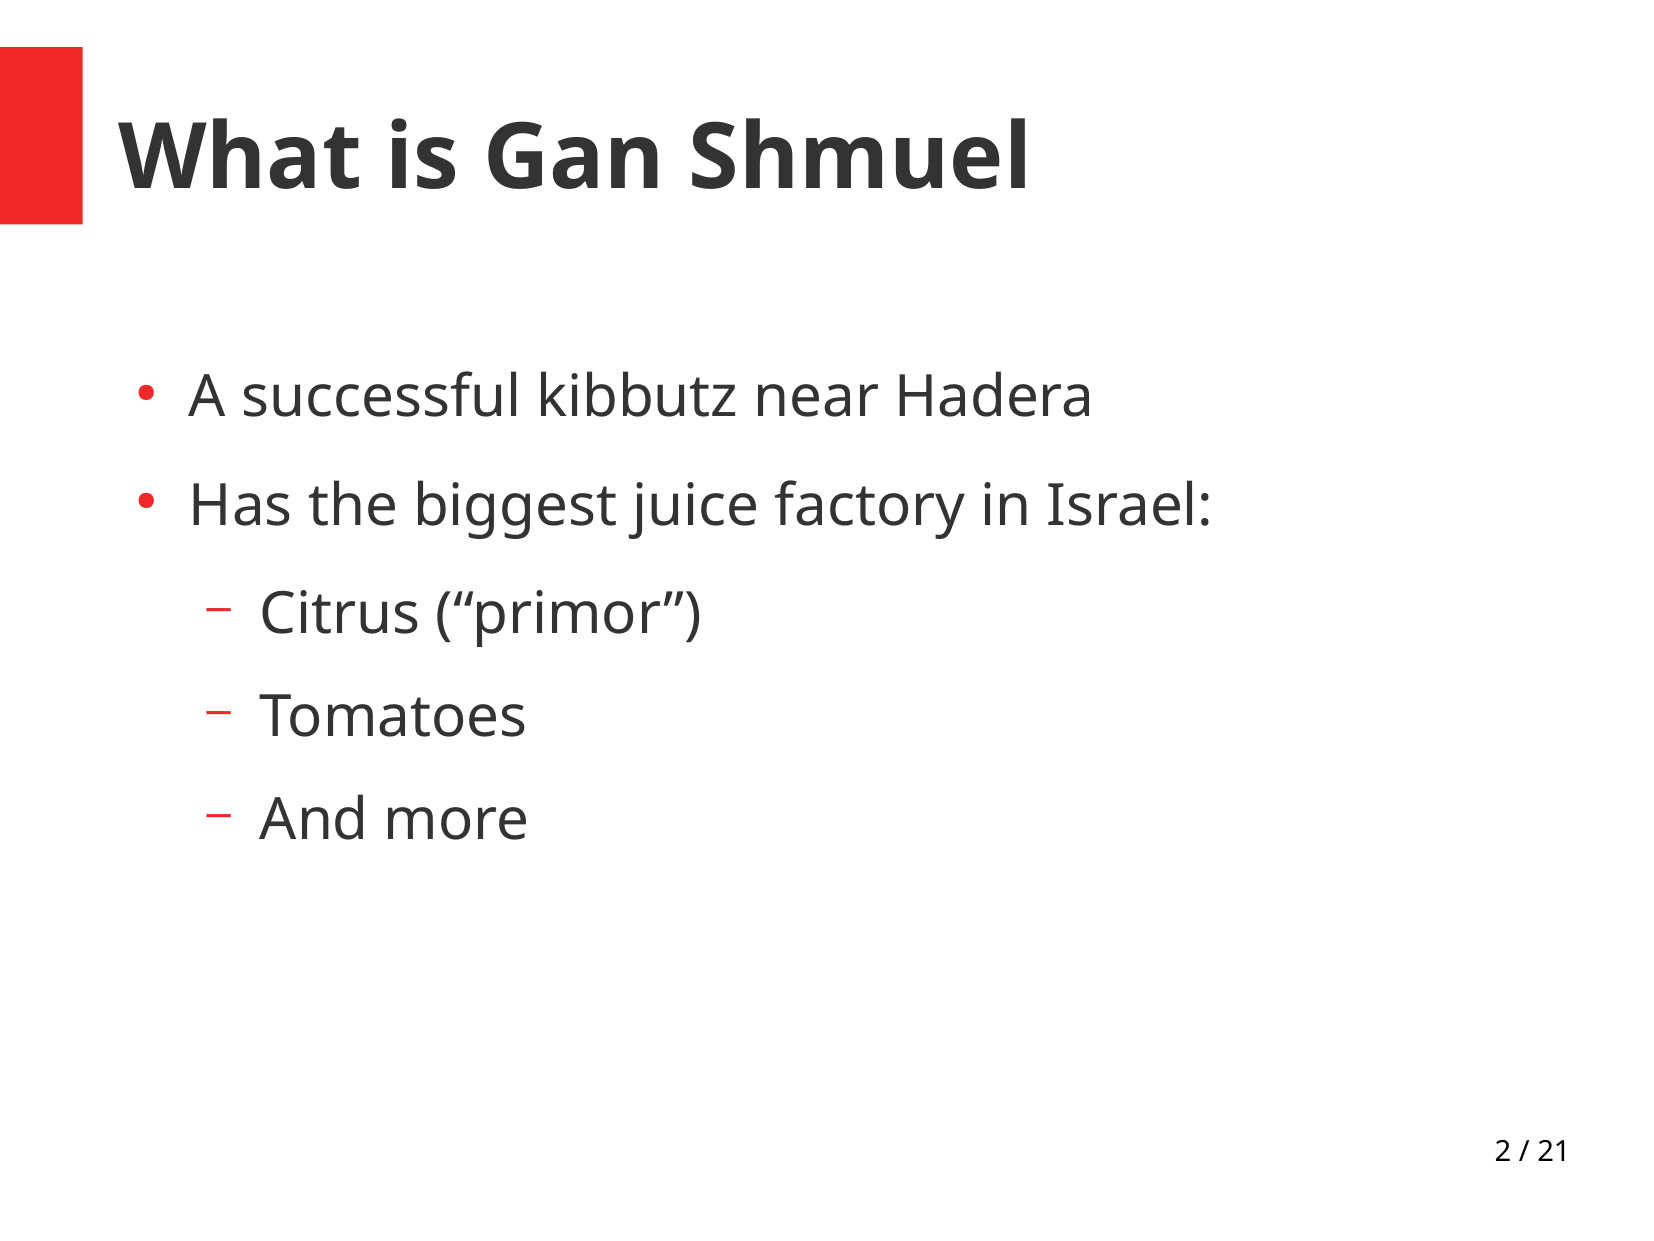

# What is Gan Shmuel
A successful kibbutz near Hadera
Has the biggest juice factory in Israel:
Citrus (“primor”)
Tomatoes
And more
2